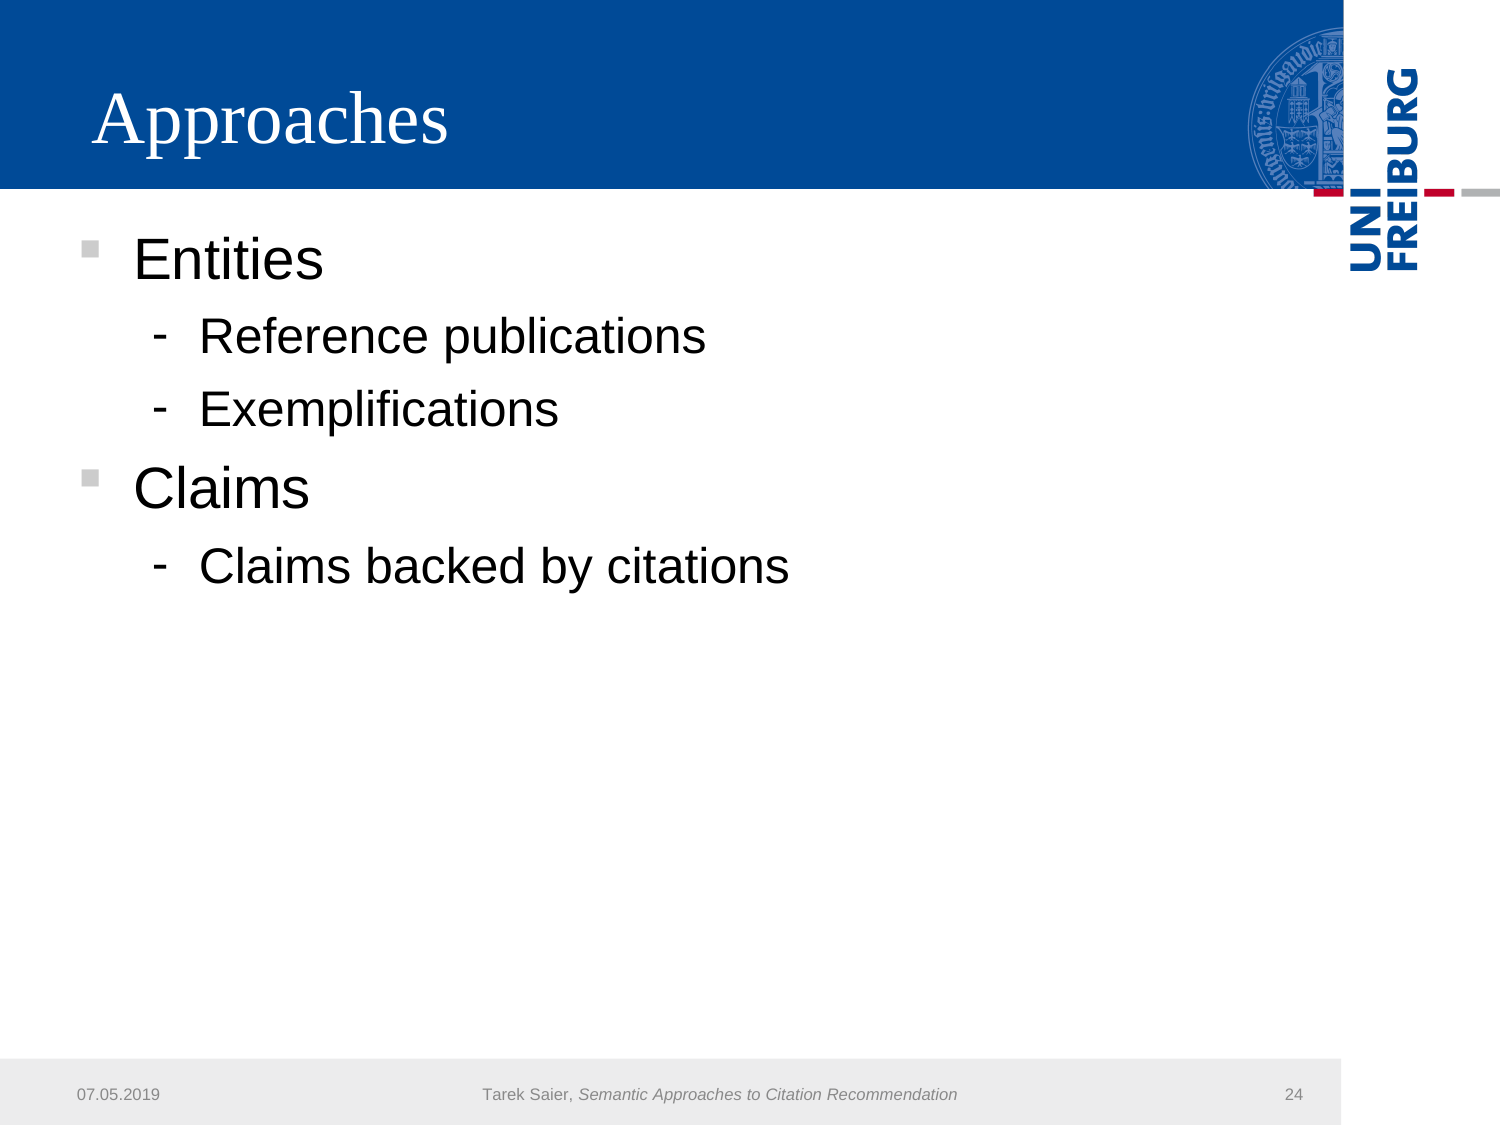

# Approaches
Entities
Reference publications
Exemplifications
Claims
Claims backed by citations
Präsentationstitel
24